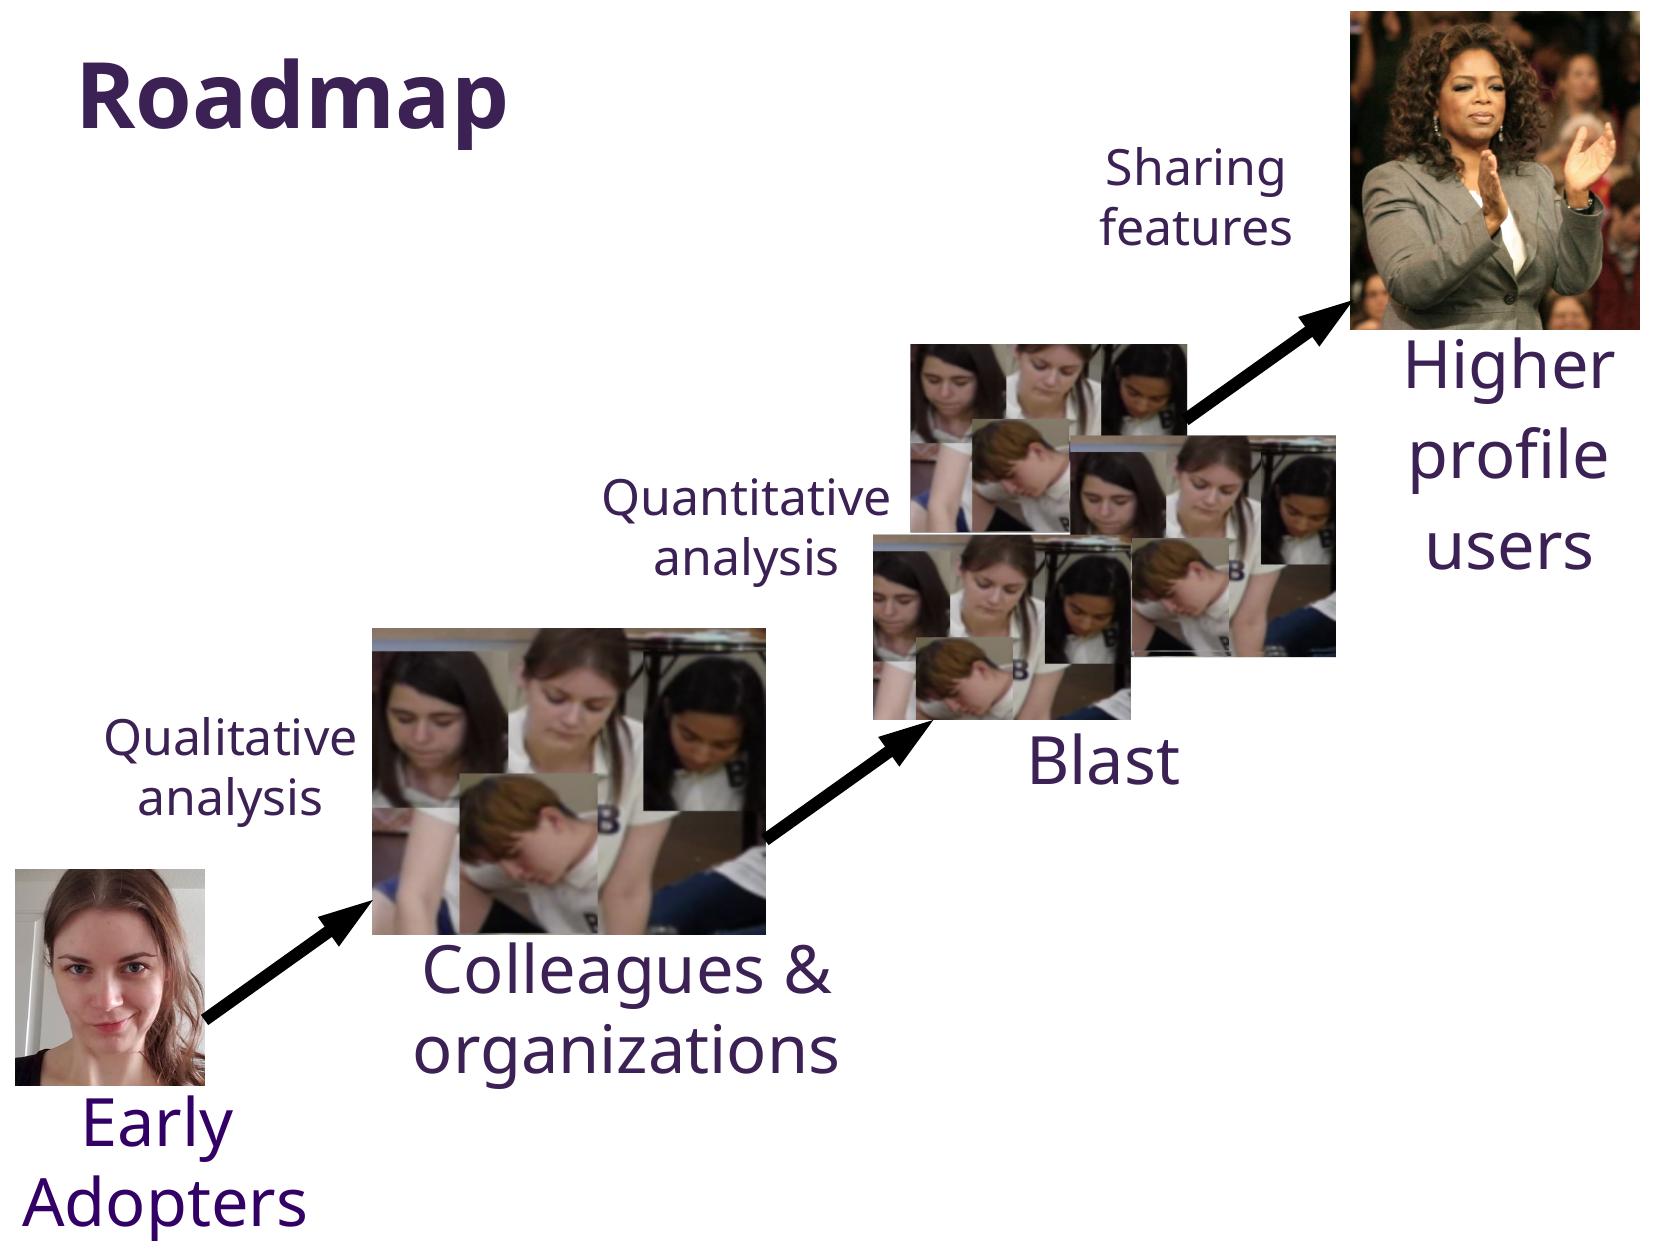

Roadmap
Sharing features
Higher profile users
Quantitative analysis
Qualitative analysis
Blast
Colleagues & organizations
Early
Adopters